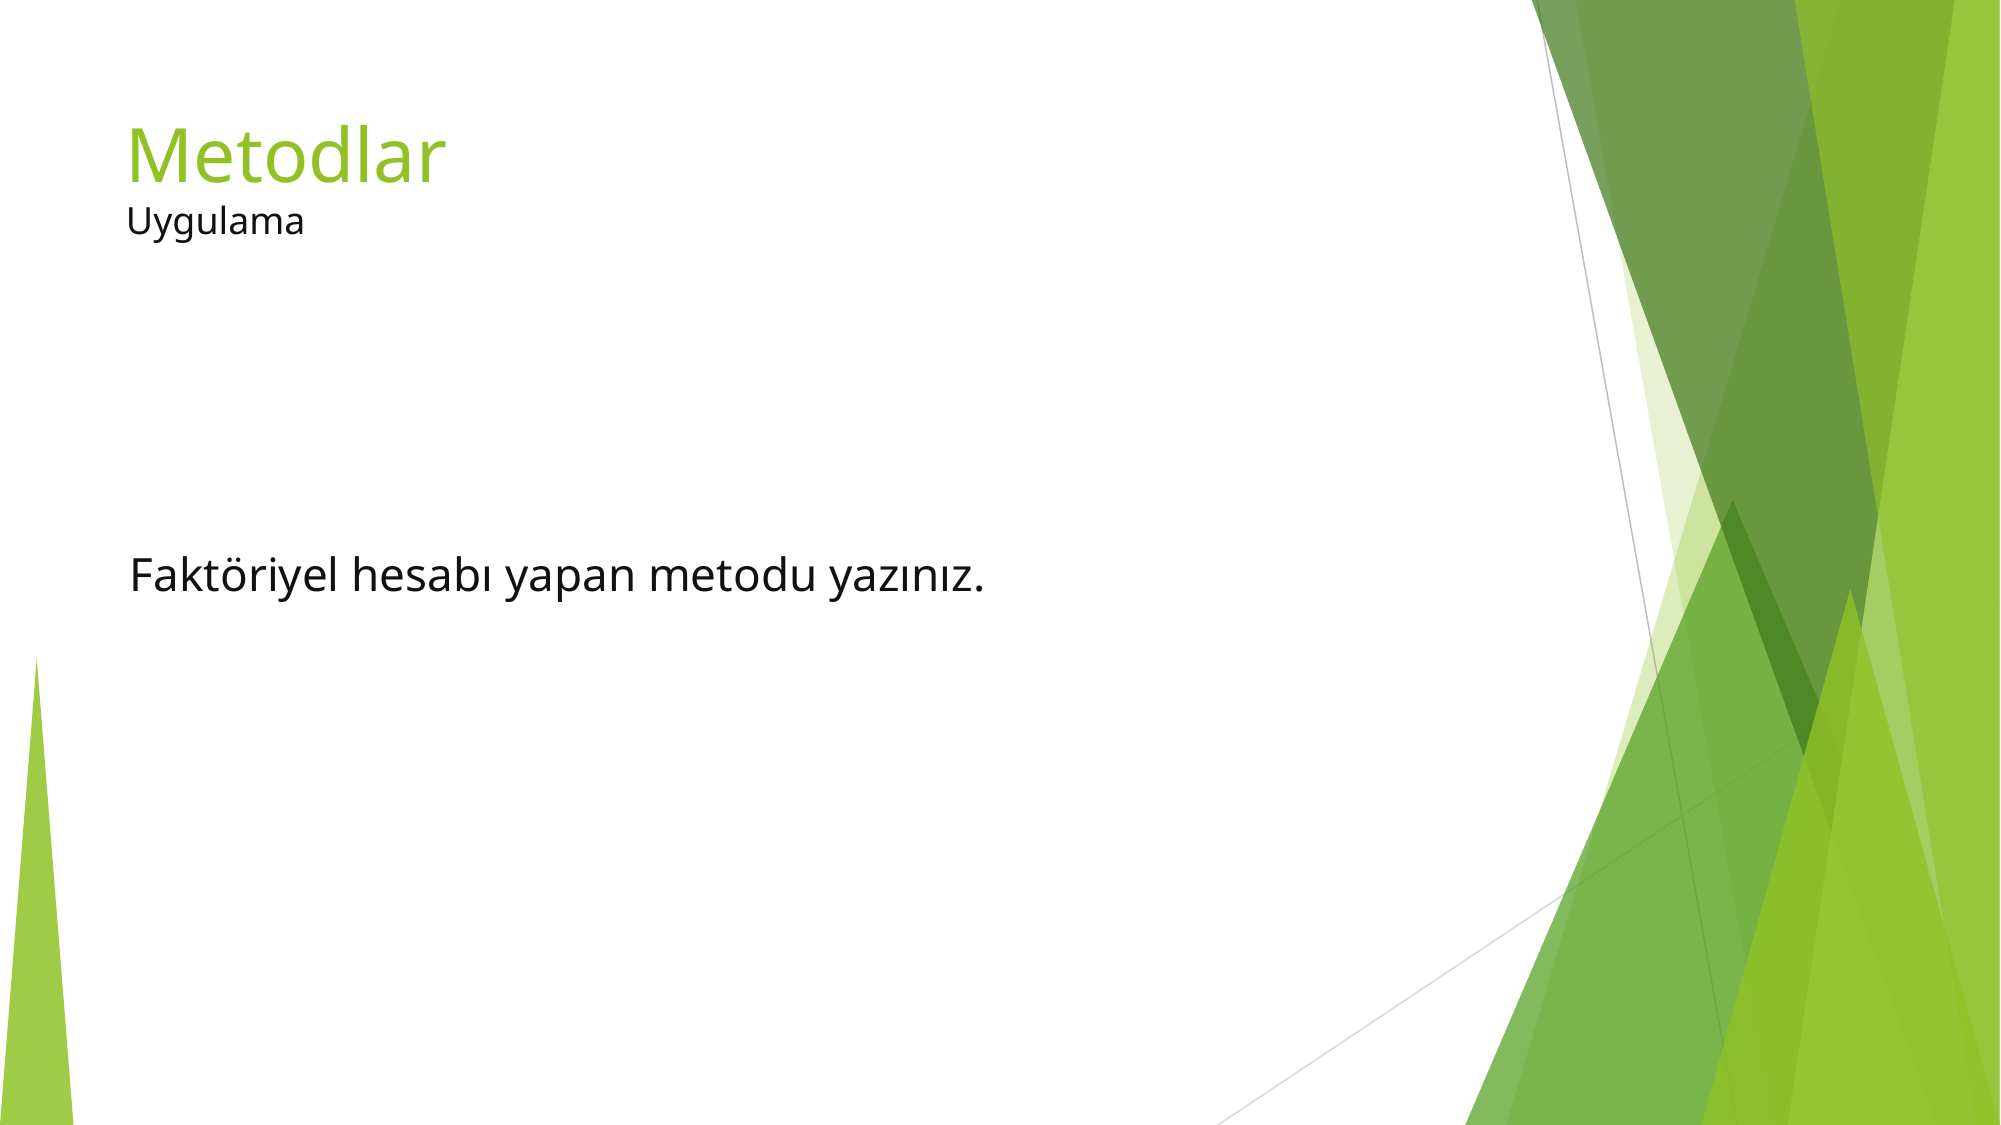

# Metodlar Uygulama
Faktöriyel hesabı yapan metodu yazınız.